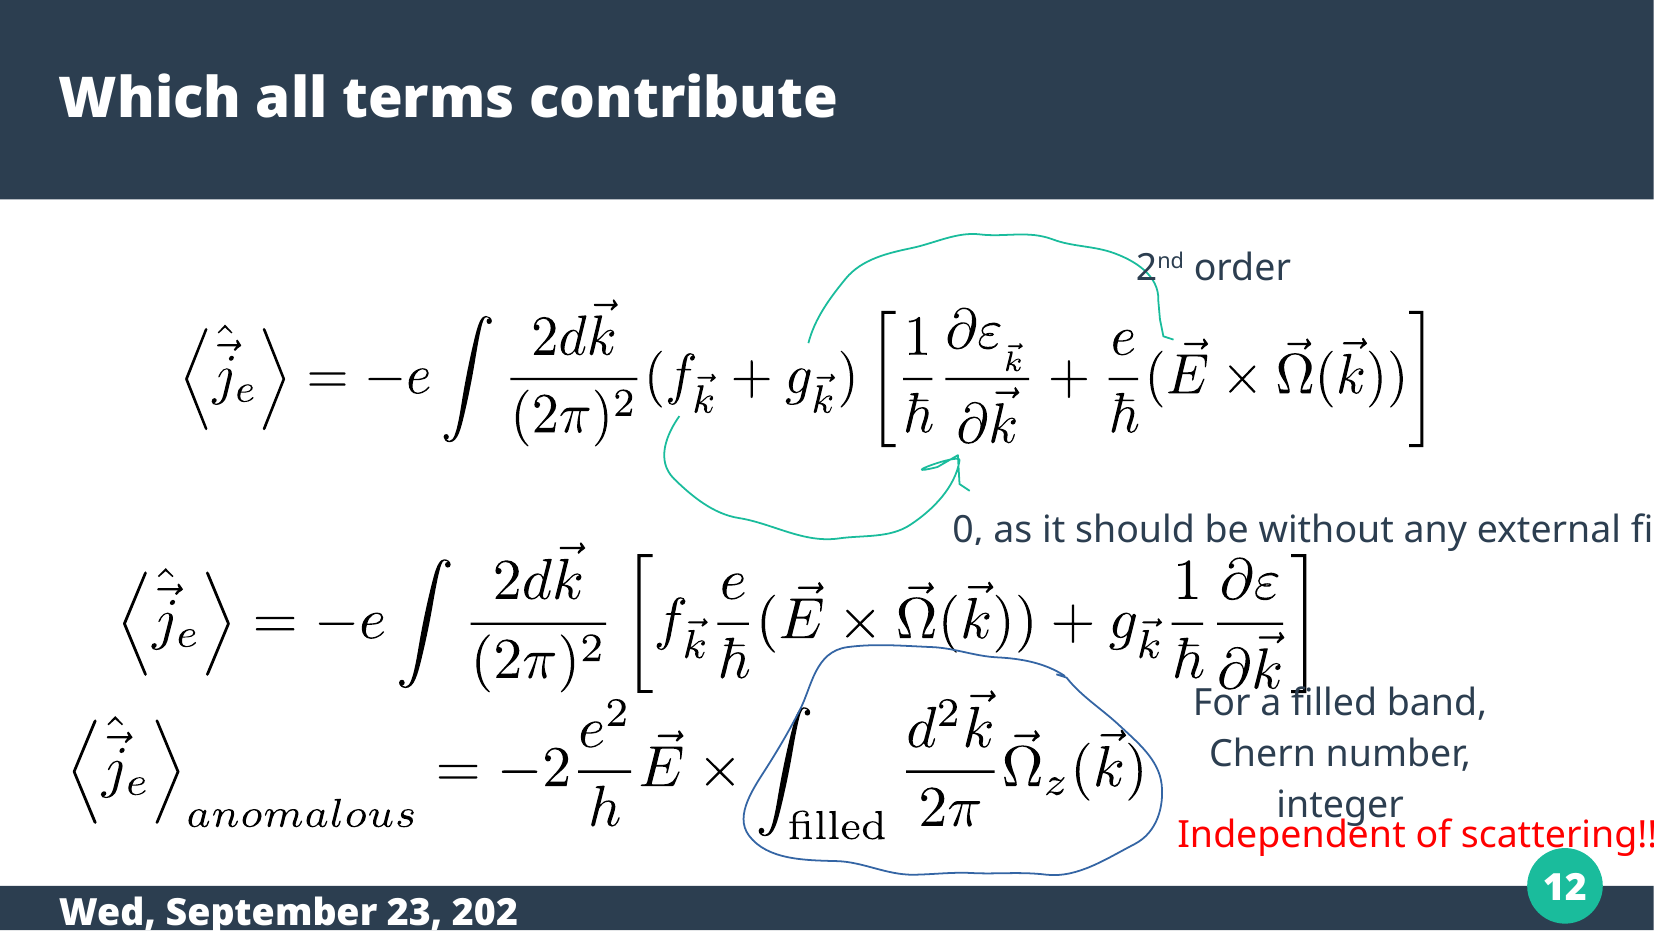

# Which all terms contribute
2nd order
0, as it should be without any external field
For a filled band,
Chern number, integer
Independent of scattering!!